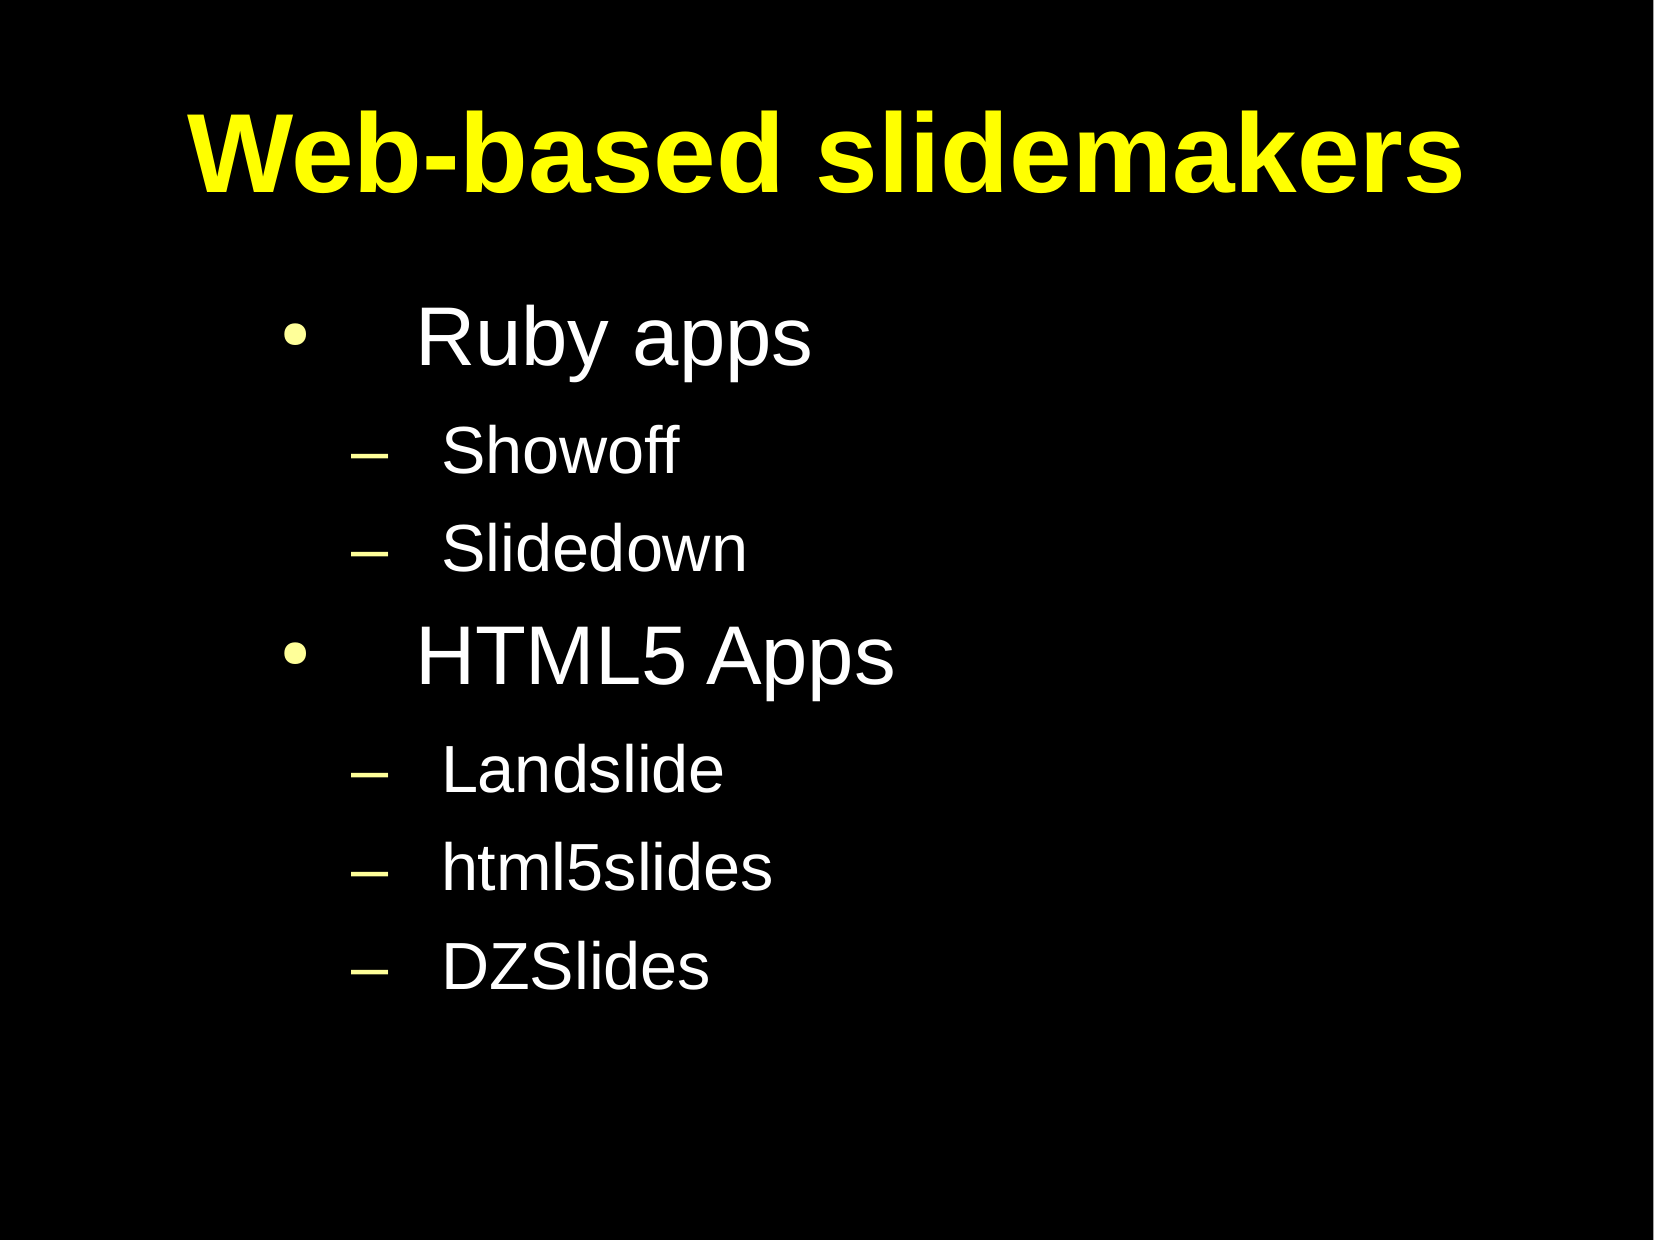

# Web-based slidemakers
Ruby apps
Showoff
Slidedown
HTML5 Apps
Landslide
html5slides
DZSlides